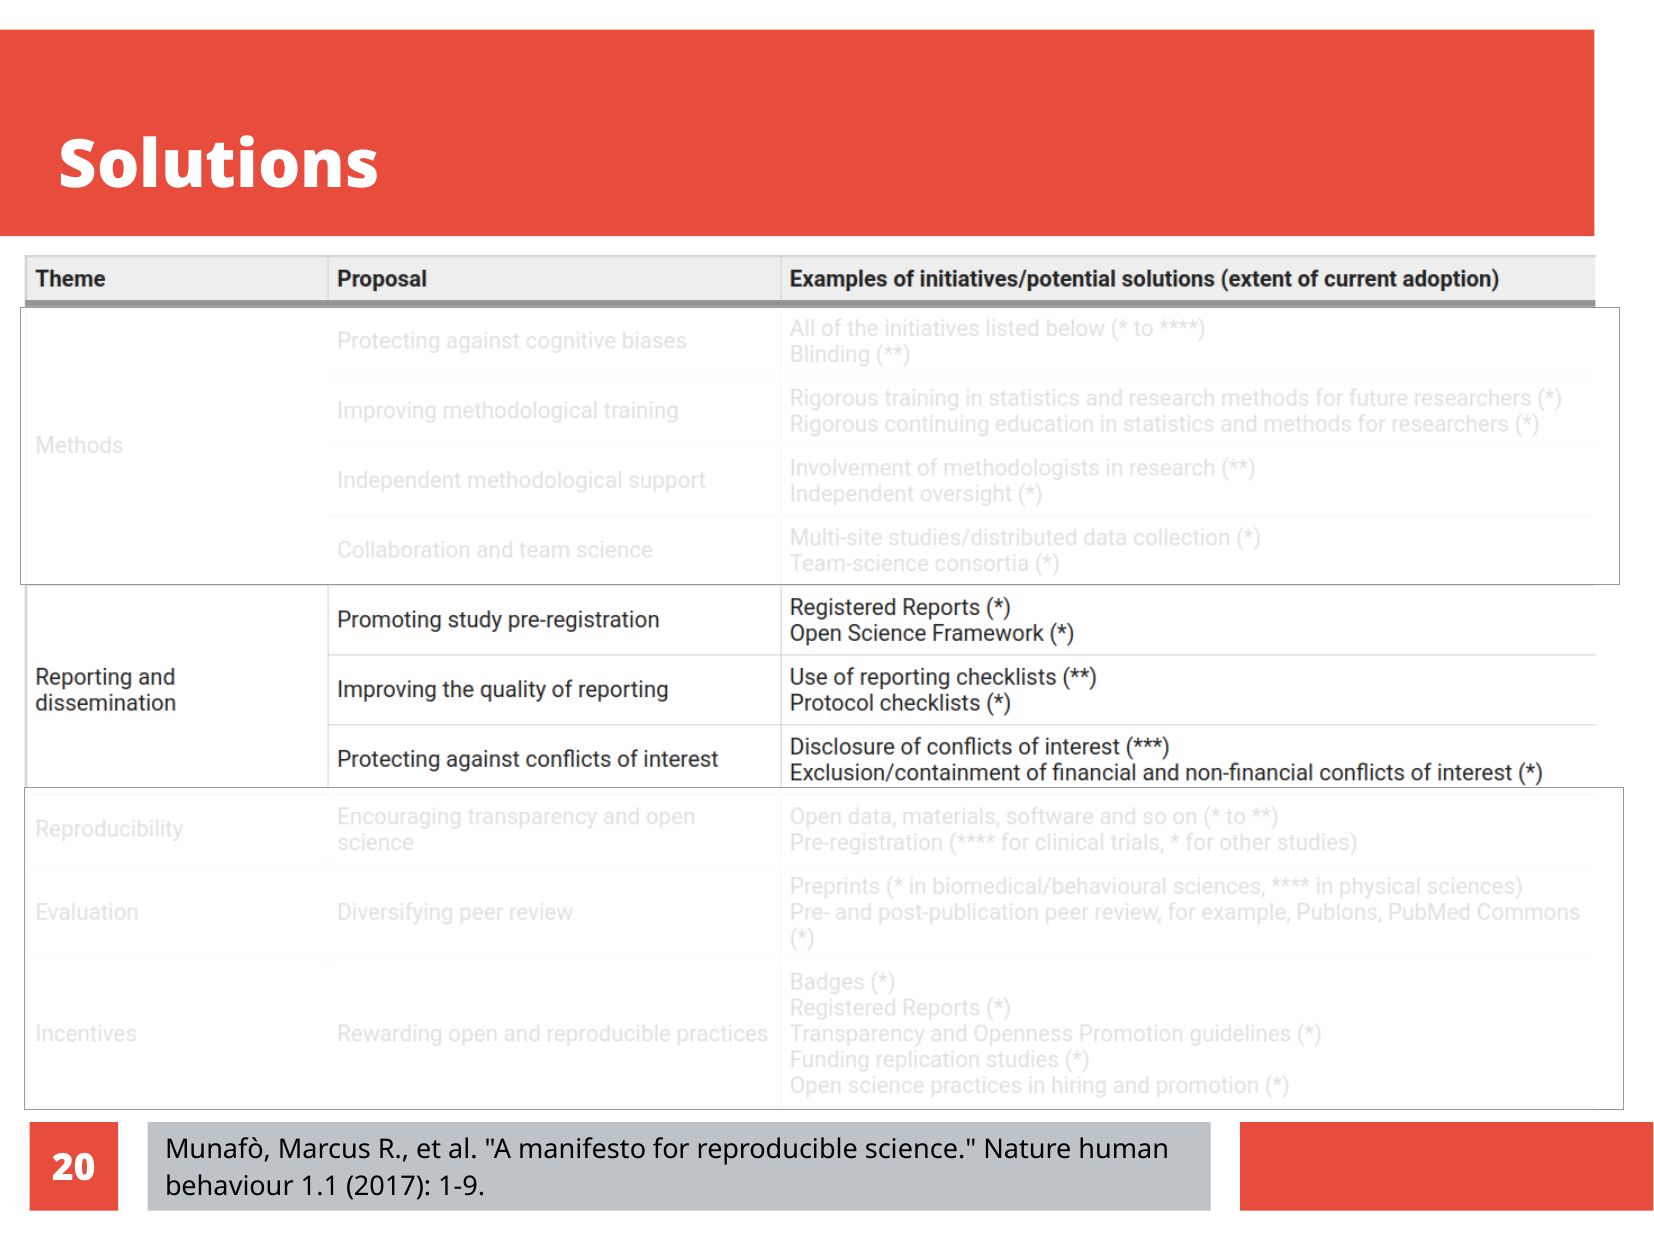

# Solutions
20
Munafò, Marcus R., et al. "A manifesto for reproducible science." Nature human behaviour 1.1 (2017): 1-9.